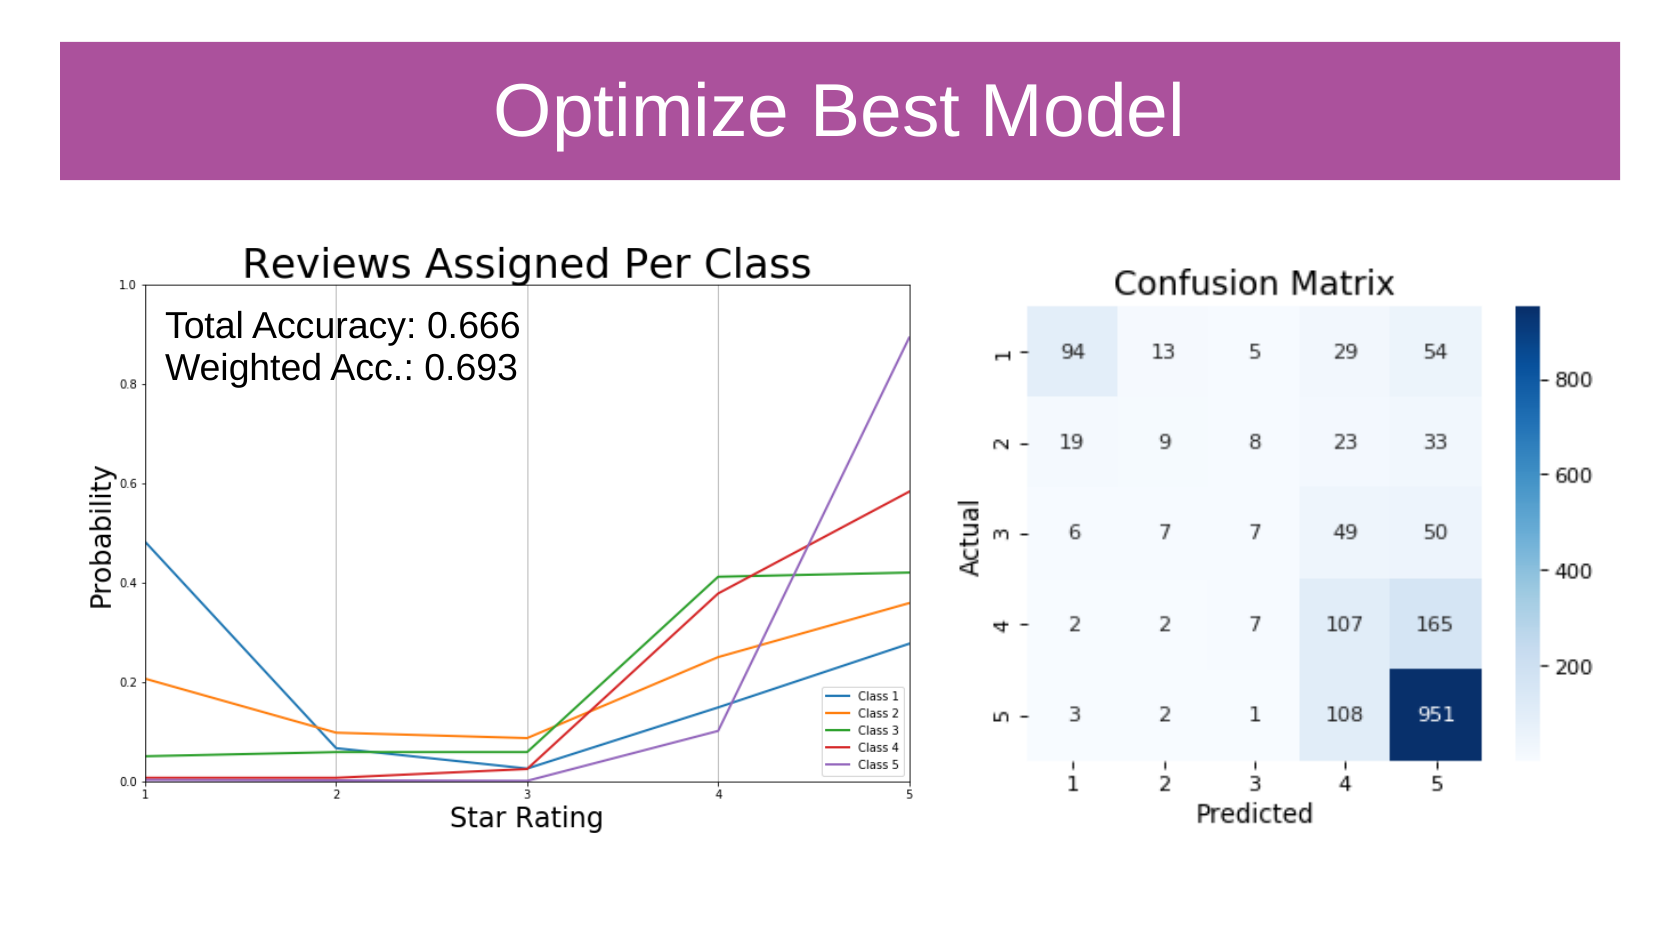

# Optimize Best Model
Total Accuracy: 0.666
Weighted Acc.: 0.693